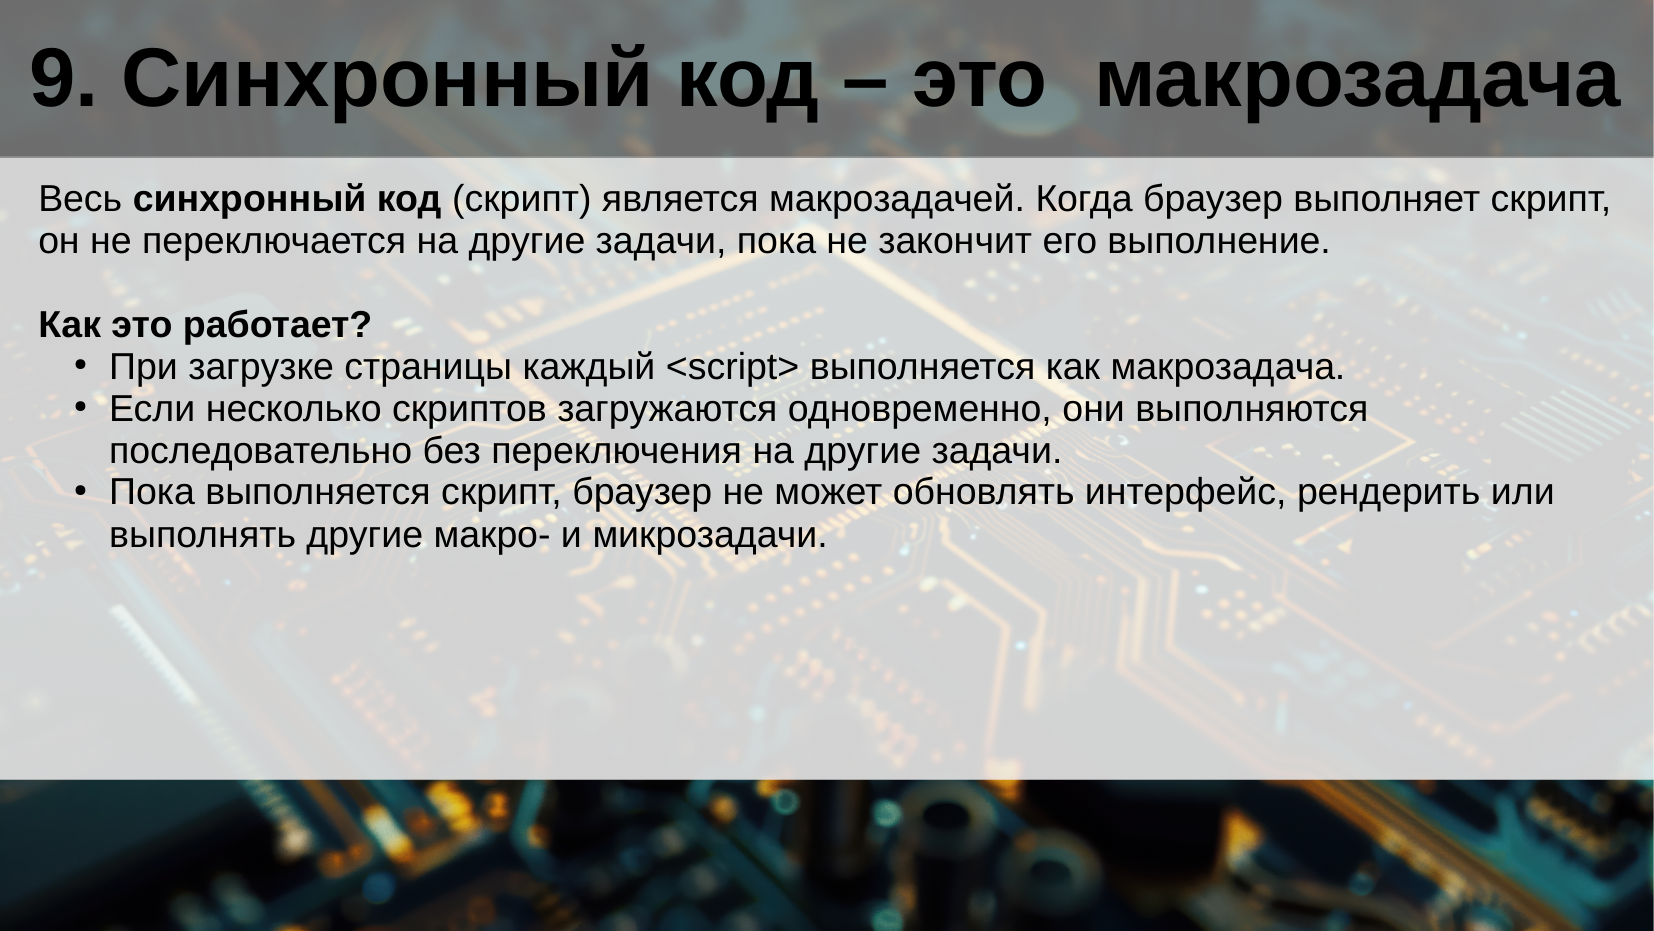

# 9. Синхронный код – это макрозадача
Весь синхронный код (скрипт) является макрозадачей. Когда браузер выполняет скрипт, он не переключается на другие задачи, пока не закончит его выполнение.
Как это работает?
При загрузке страницы каждый <script> выполняется как макрозадача.
Если несколько скриптов загружаются одновременно, они выполняются последовательно без переключения на другие задачи.
Пока выполняется скрипт, браузер не может обновлять интерфейс, рендерить или выполнять другие макро- и микрозадачи.